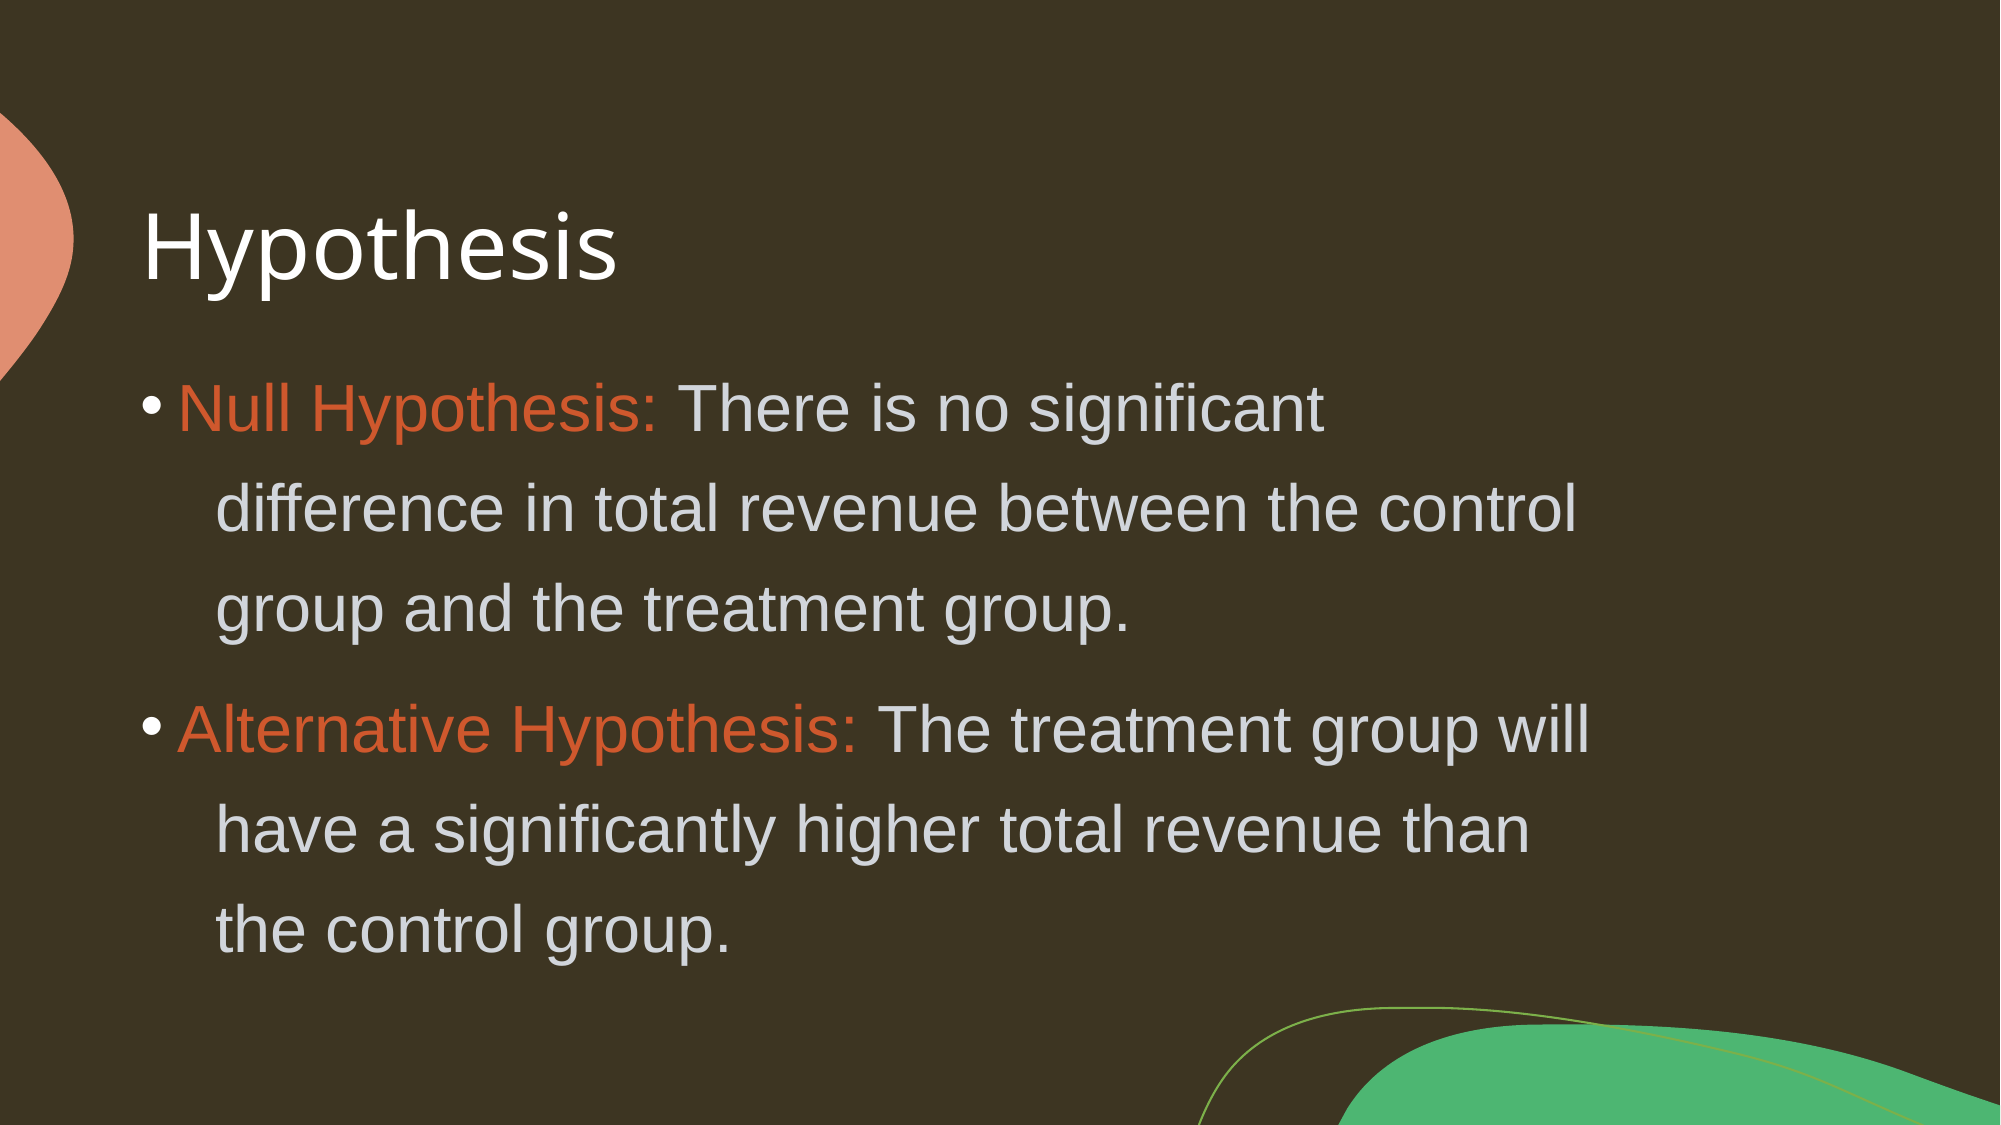

# Hypothesis
Null Hypothesis: There is no significant difference in total revenue between the control group and the treatment group.
Alternative Hypothesis: The treatment group will have a significantly higher total revenue than the control group.